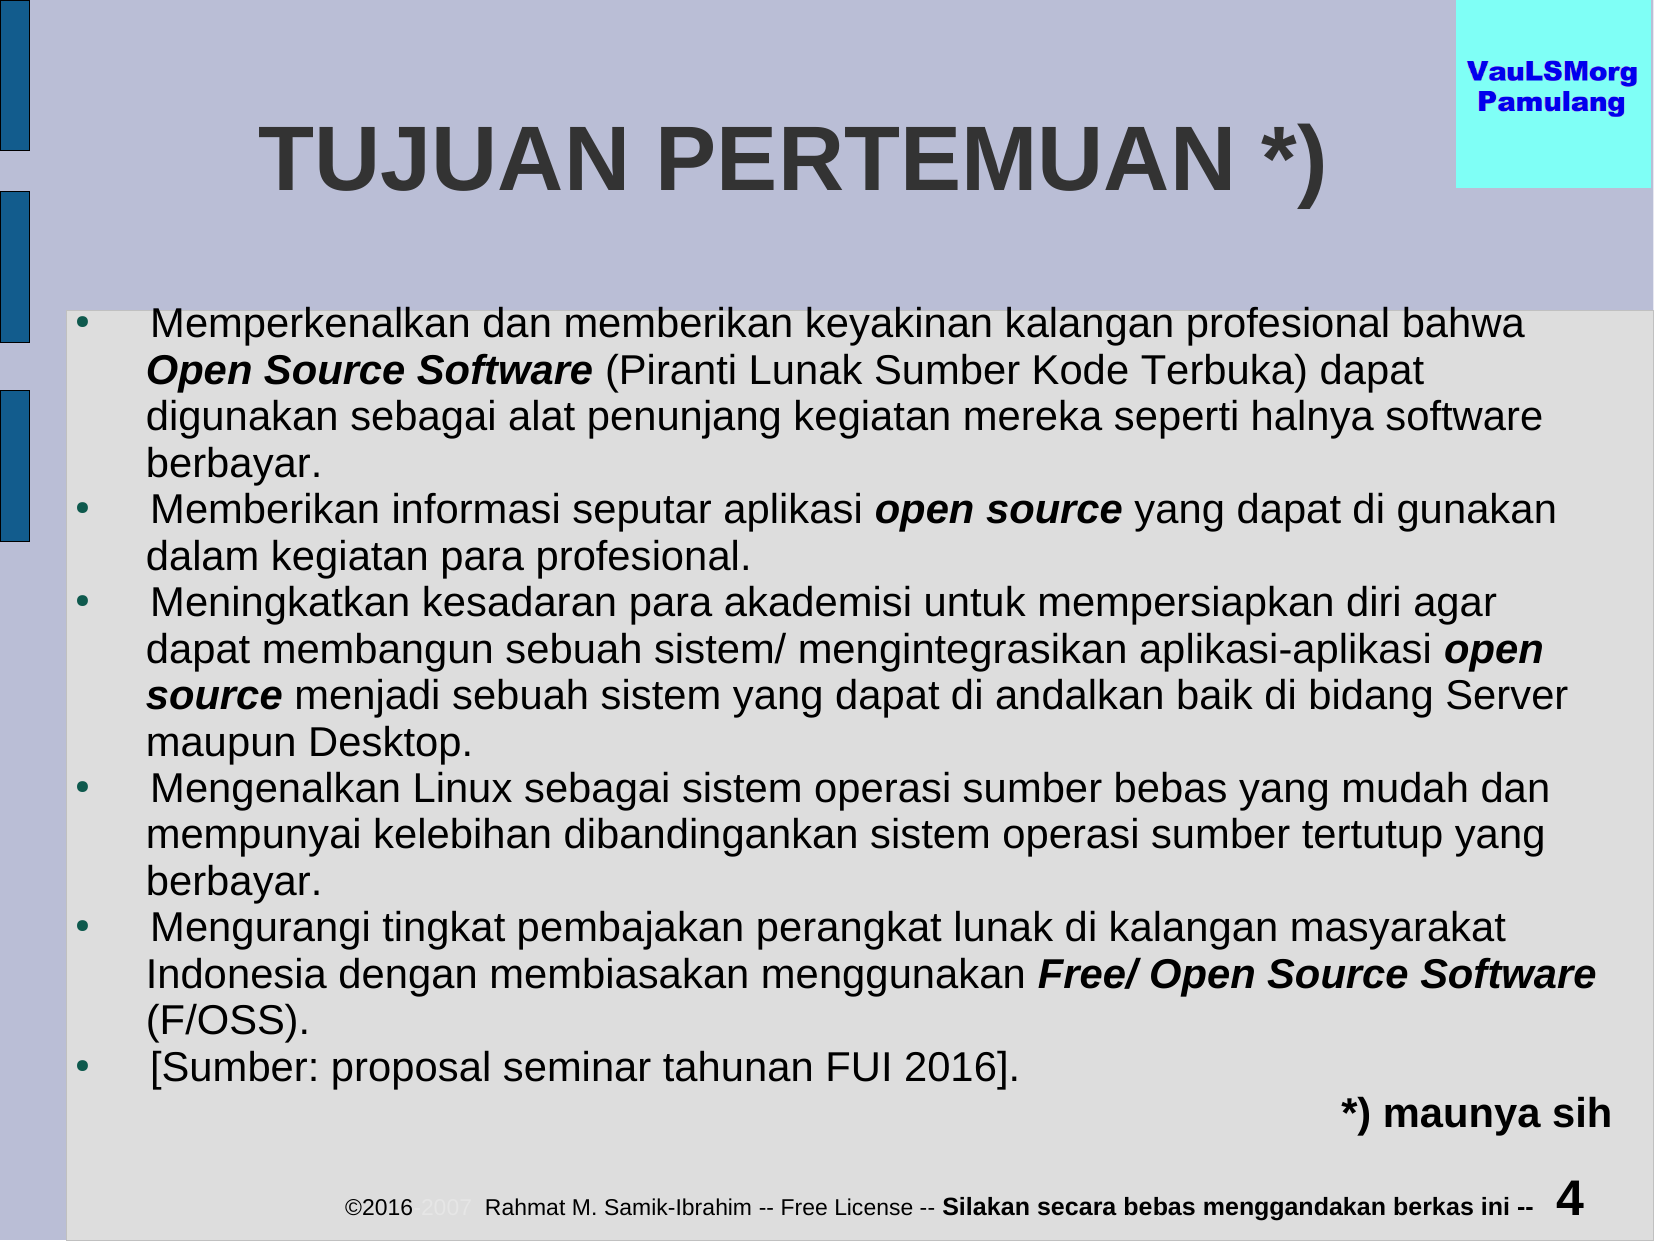

# TUJUAN PERTEMUAN *)
 Memperkenalkan dan memberikan keyakinan kalangan profesional bahwa Open Source Software (Piranti Lunak Sumber Kode Terbuka) dapat digunakan sebagai alat penunjang kegiatan mereka seperti halnya software berbayar.
 Memberikan informasi seputar aplikasi open source yang dapat di gunakan dalam kegiatan para profesional.
 Meningkatkan kesadaran para akademisi untuk mempersiapkan diri agar dapat membangun sebuah sistem/ mengintegrasikan aplikasi-aplikasi open source menjadi sebuah sistem yang dapat di andalkan baik di bidang Server maupun Desktop.
 Mengenalkan Linux sebagai sistem operasi sumber bebas yang mudah dan mempunyai kelebihan dibandingankan sistem operasi sumber tertutup yang berbayar.
 Mengurangi tingkat pembajakan perangkat lunak di kalangan masyarakat Indonesia dengan membiasakan menggunakan Free/ Open Source Software (F/OSS).
 [Sumber: proposal seminar tahunan FUI 2016].
*) maunya sih